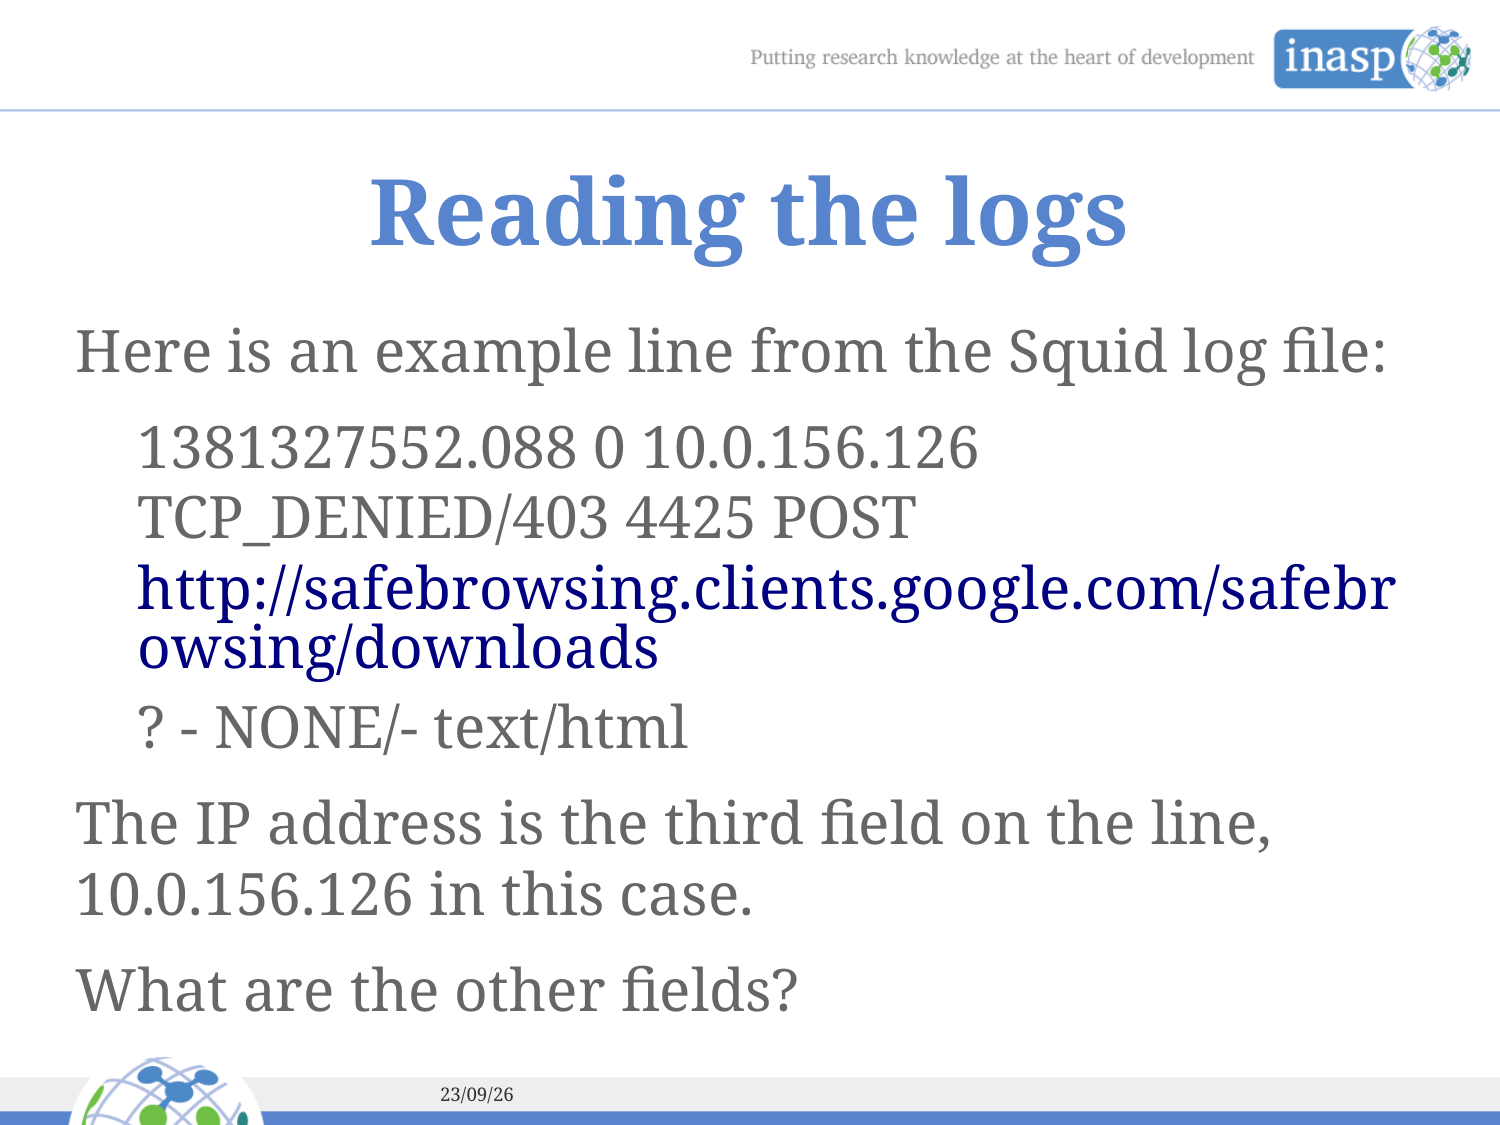

# Reading the logs
Here is an example line from the Squid log file:
1381327552.088 0 10.0.156.126 TCP_DENIED/403 4425 POST http://safebrowsing.clients.google.com/safebrowsing/downloads? - NONE/- text/html
The IP address is the third field on the line, 10.0.156.126 in this case.
What are the other fields?